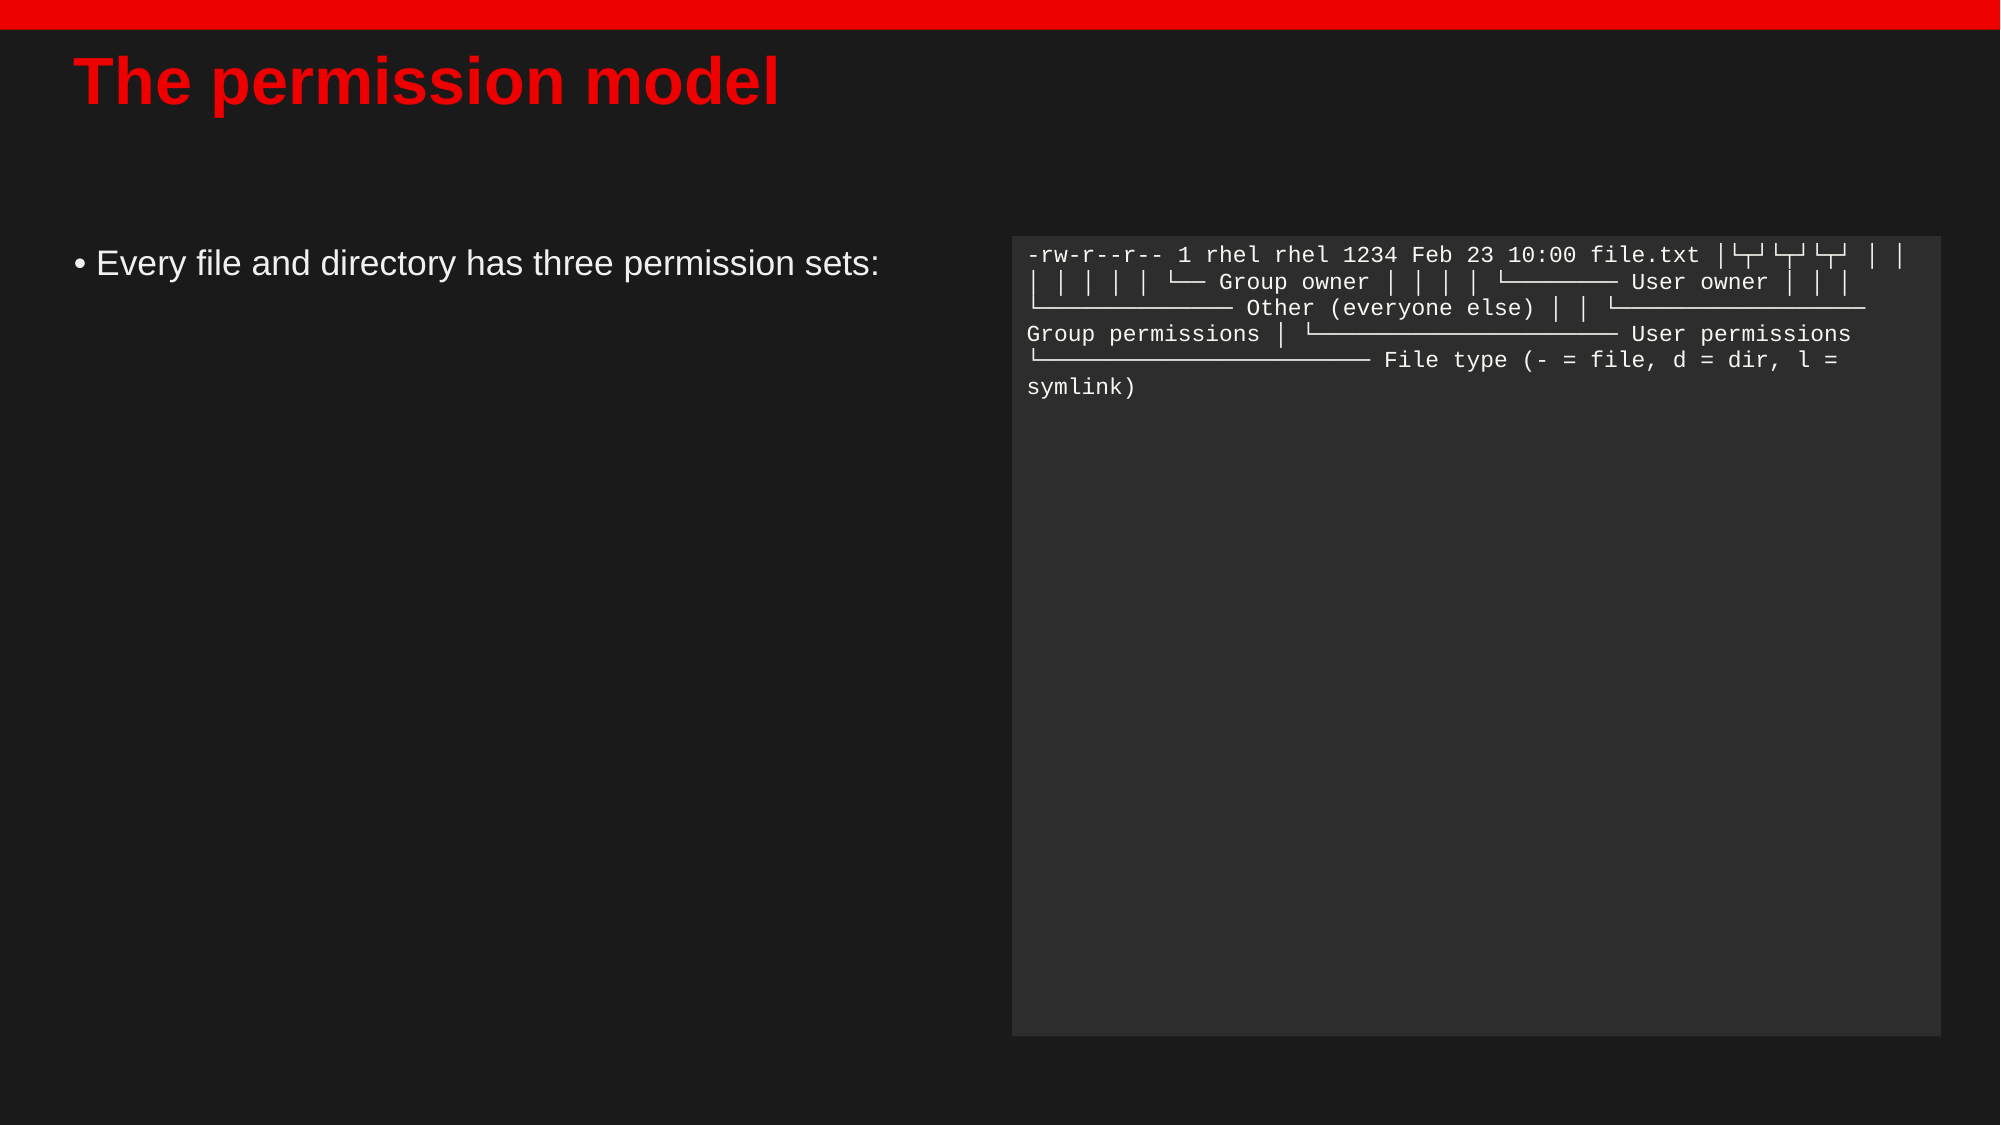

The permission model
• Every file and directory has three permission sets:
-rw-r--r-- 1 rhel rhel 1234 Feb 23 10:00 file.txt │└┬┘└┬┘└┬┘ │ │ │ │ │ │ │ └── Group owner │ │ │ │ └──────── User owner │ │ │ └────────────── Other (everyone else) │ │ └────────────────── Group permissions │ └────────────────────── User permissions └──────────────────────── File type (- = file, d = dir, l = symlink)